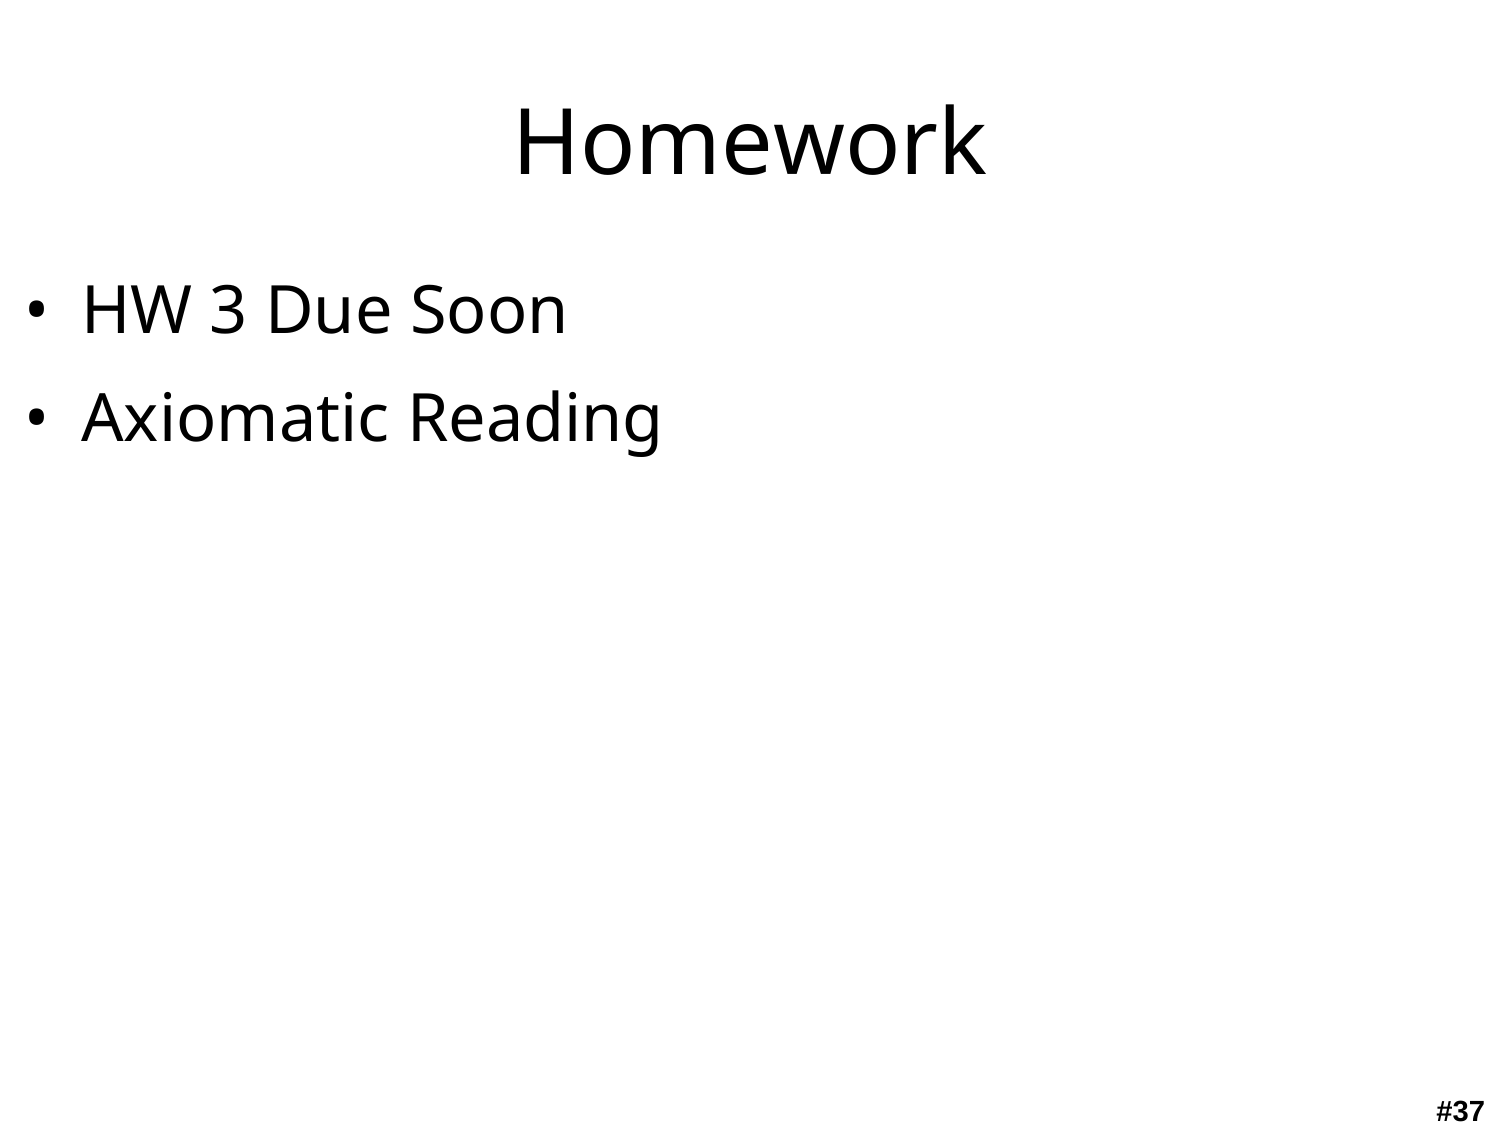

# Homework
HW 3 Due Soon
Axiomatic Reading
37